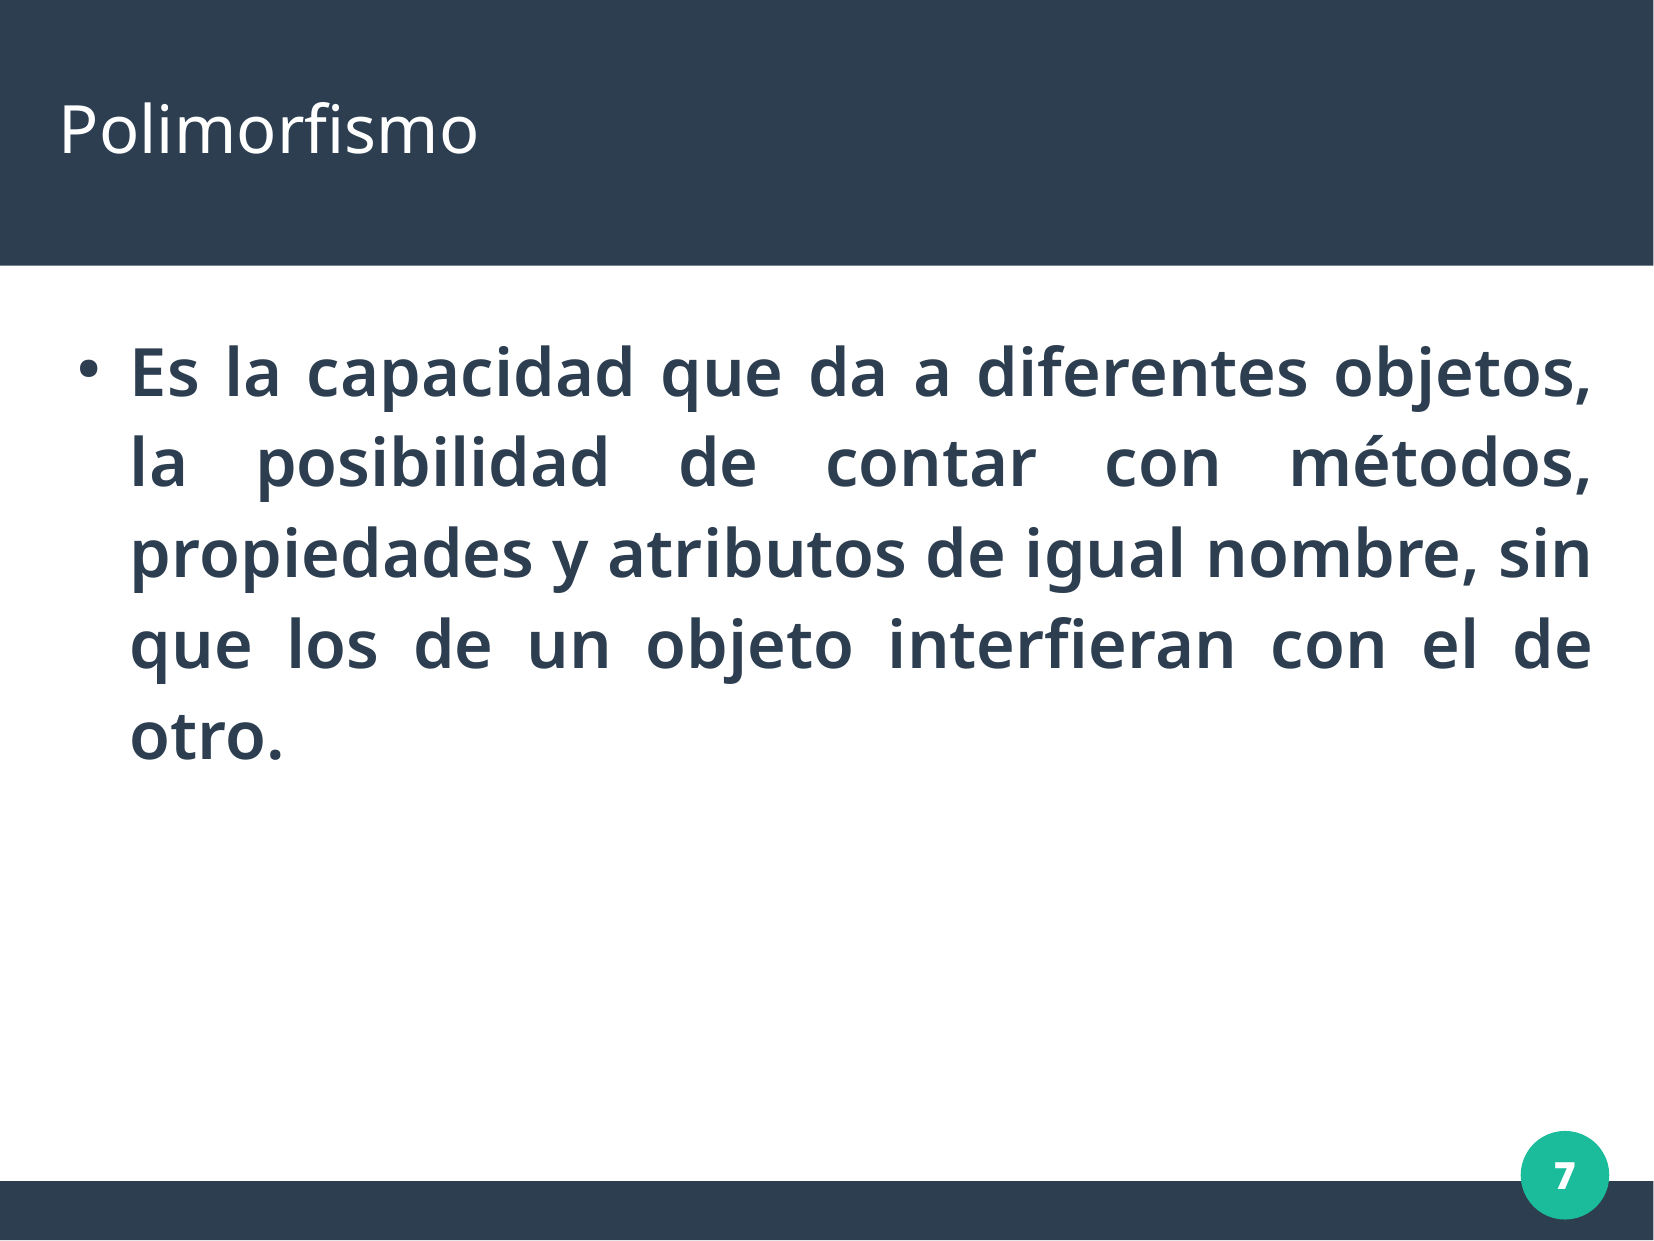

# Polimorfismo
Es la capacidad que da a diferentes objetos, la posibilidad de contar con métodos, propiedades y atributos de igual nombre, sin que los de un objeto interfieran con el de otro.
7